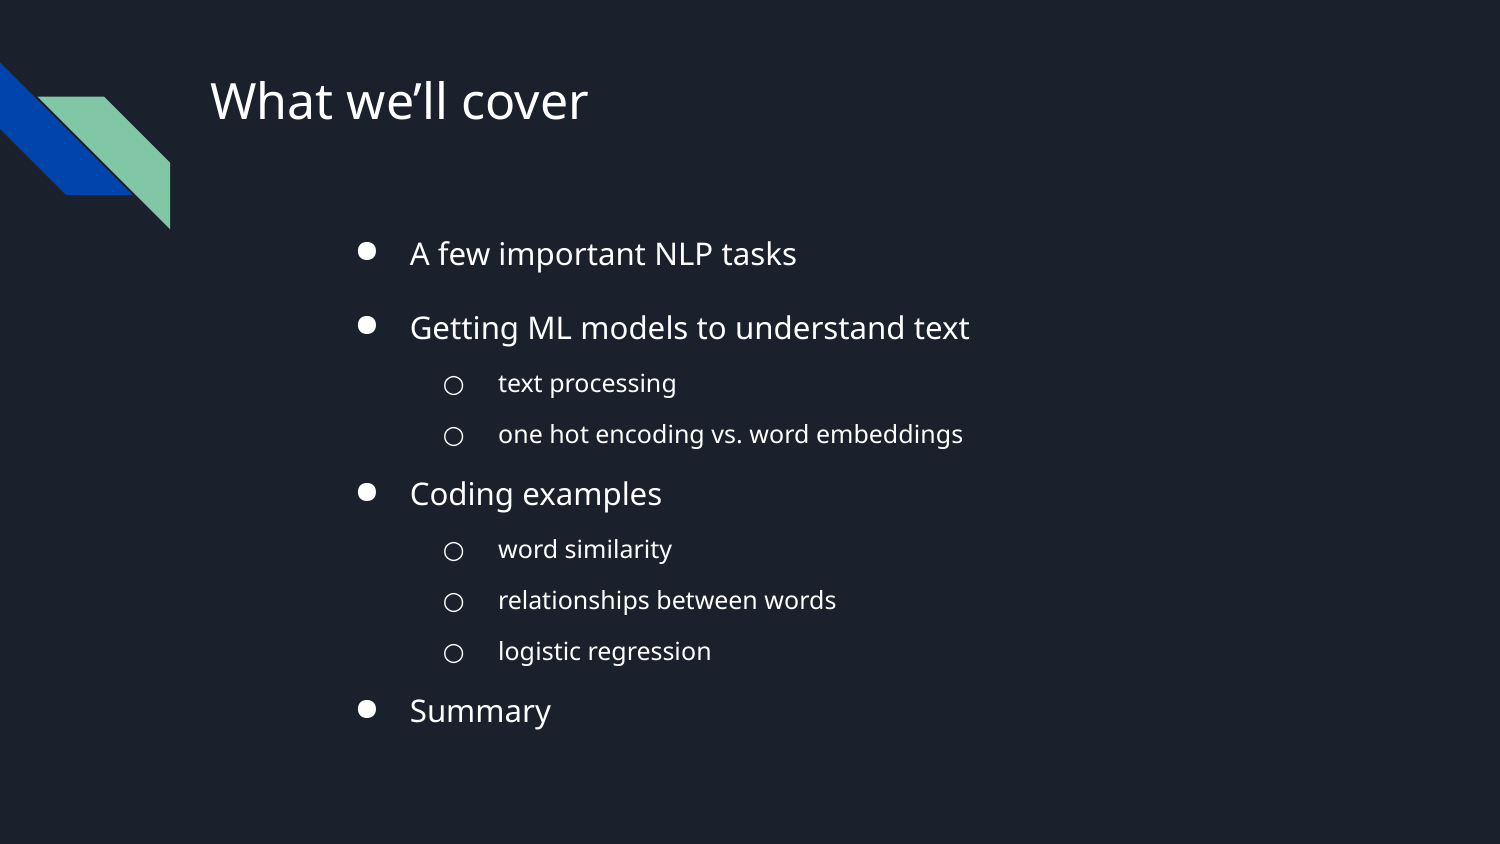

# What we’ll cover
A few important NLP tasks
Getting ML models to understand text
text processing
one hot encoding vs. word embeddings
Coding examples
word similarity
relationships between words
logistic regression
Summary